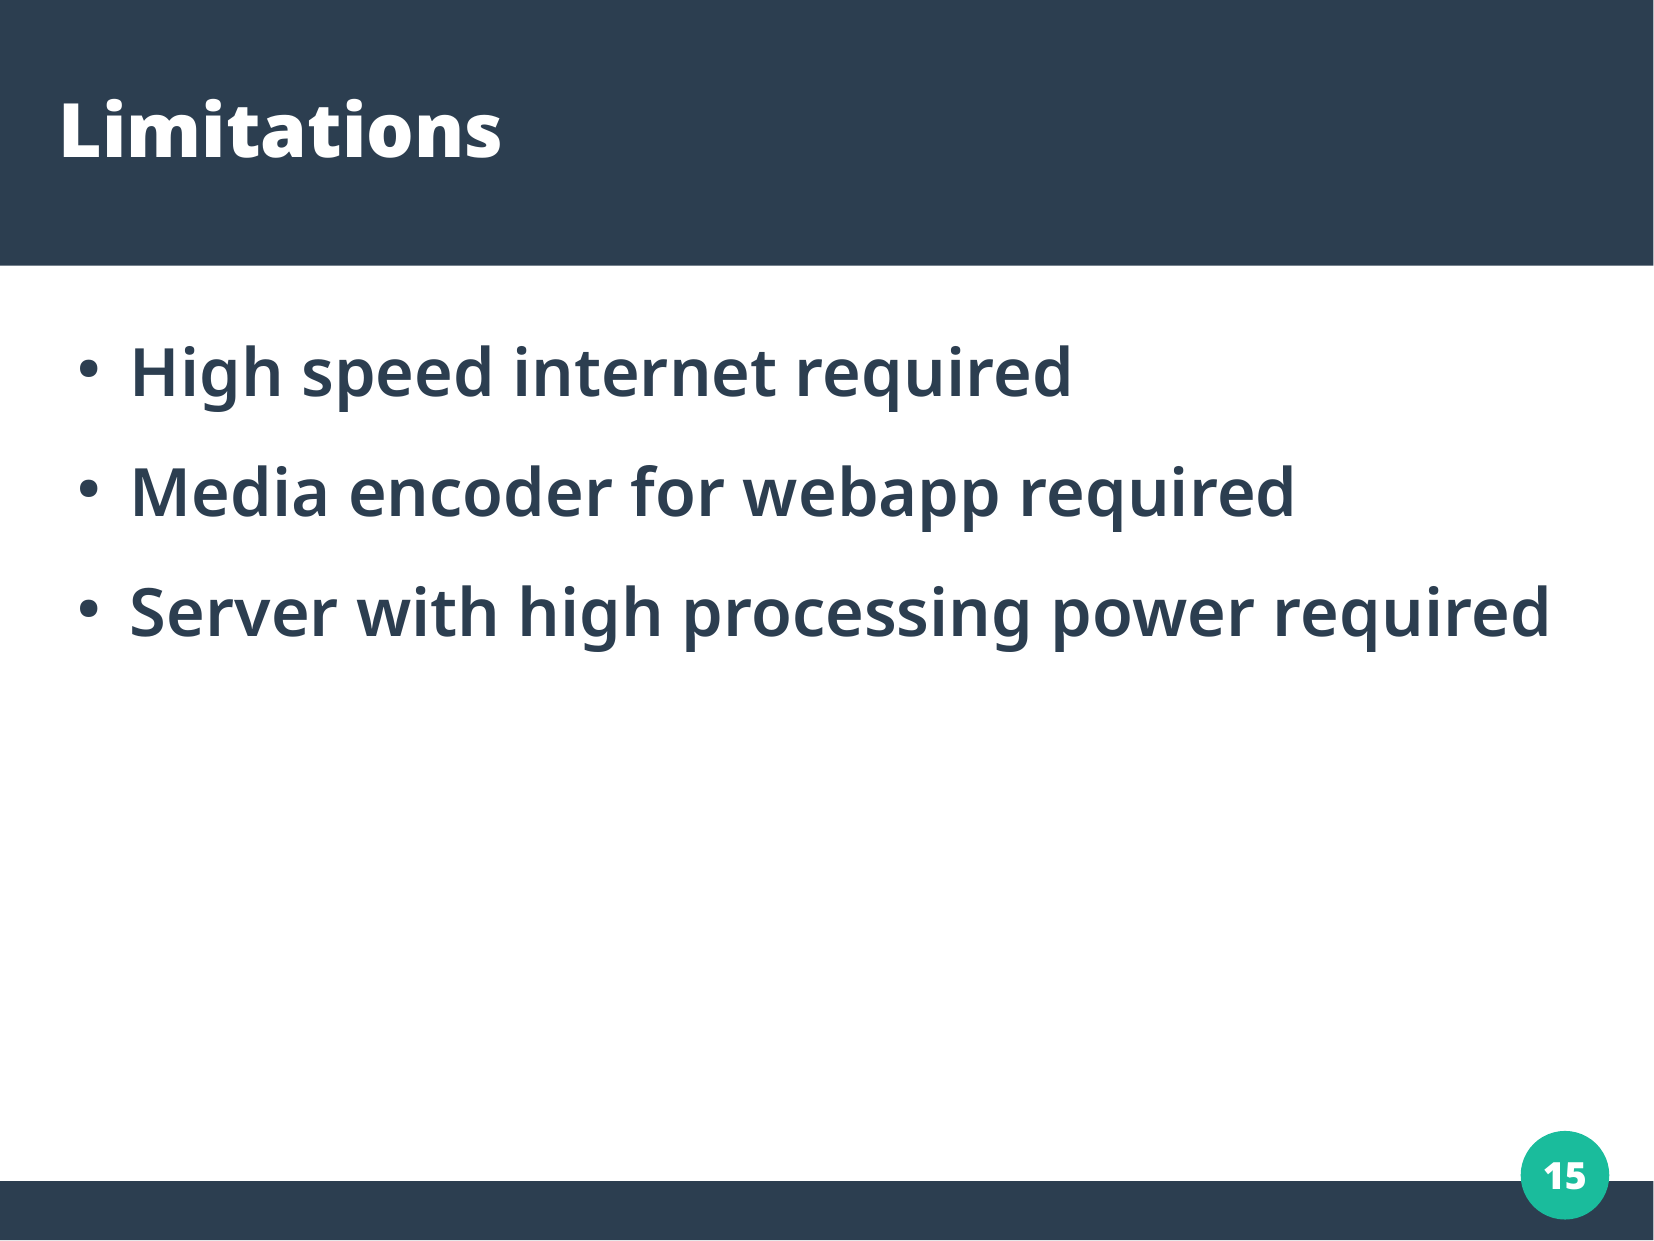

# Limitations
High speed internet required
Media encoder for webapp required
Server with high processing power required
15